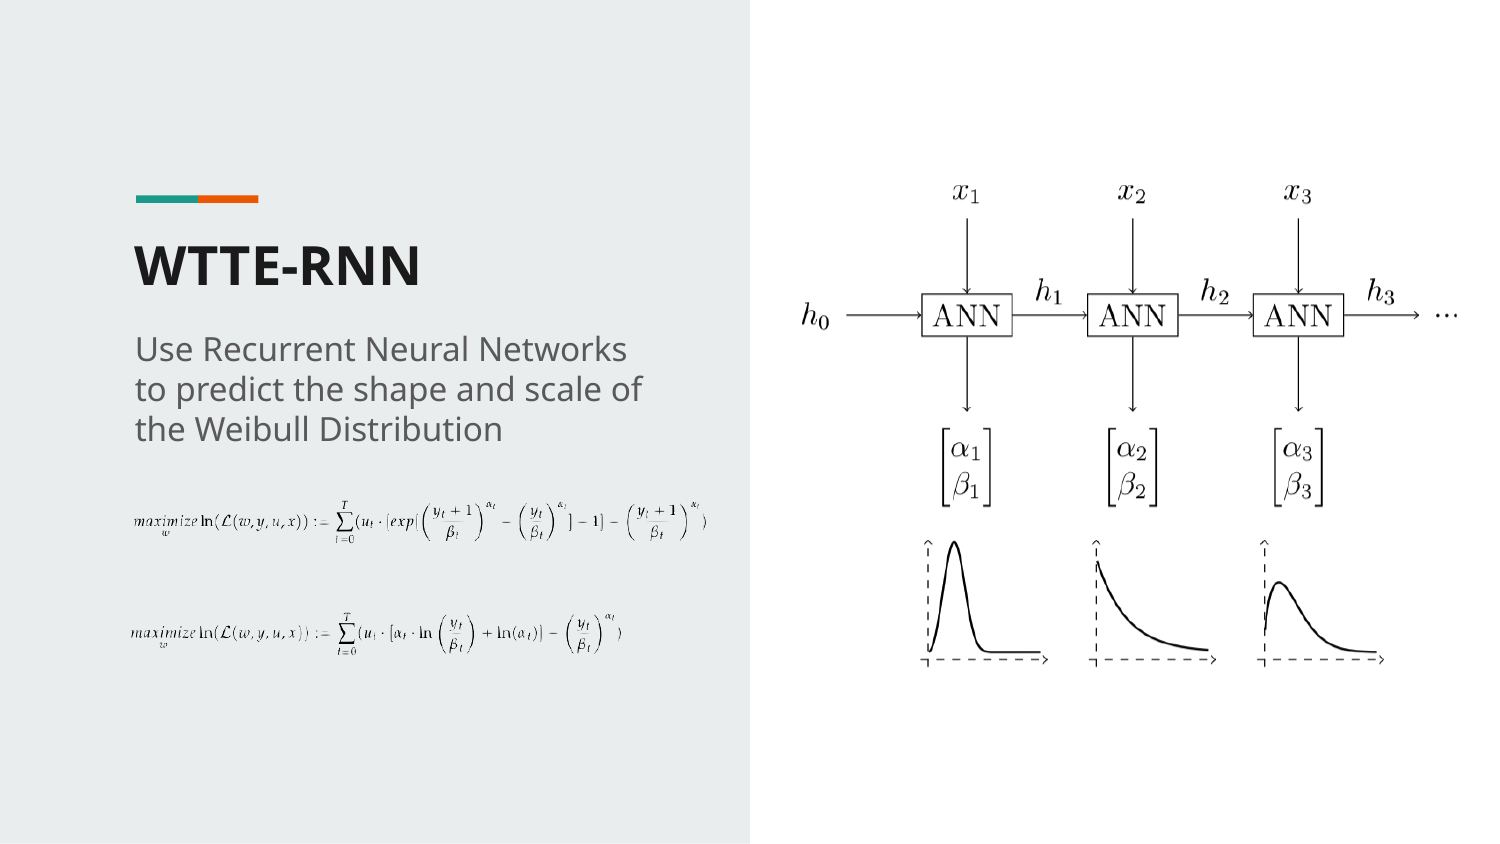

# WTTE-RNN
Use Recurrent Neural Networks to predict the shape and scale of the Weibull Distribution